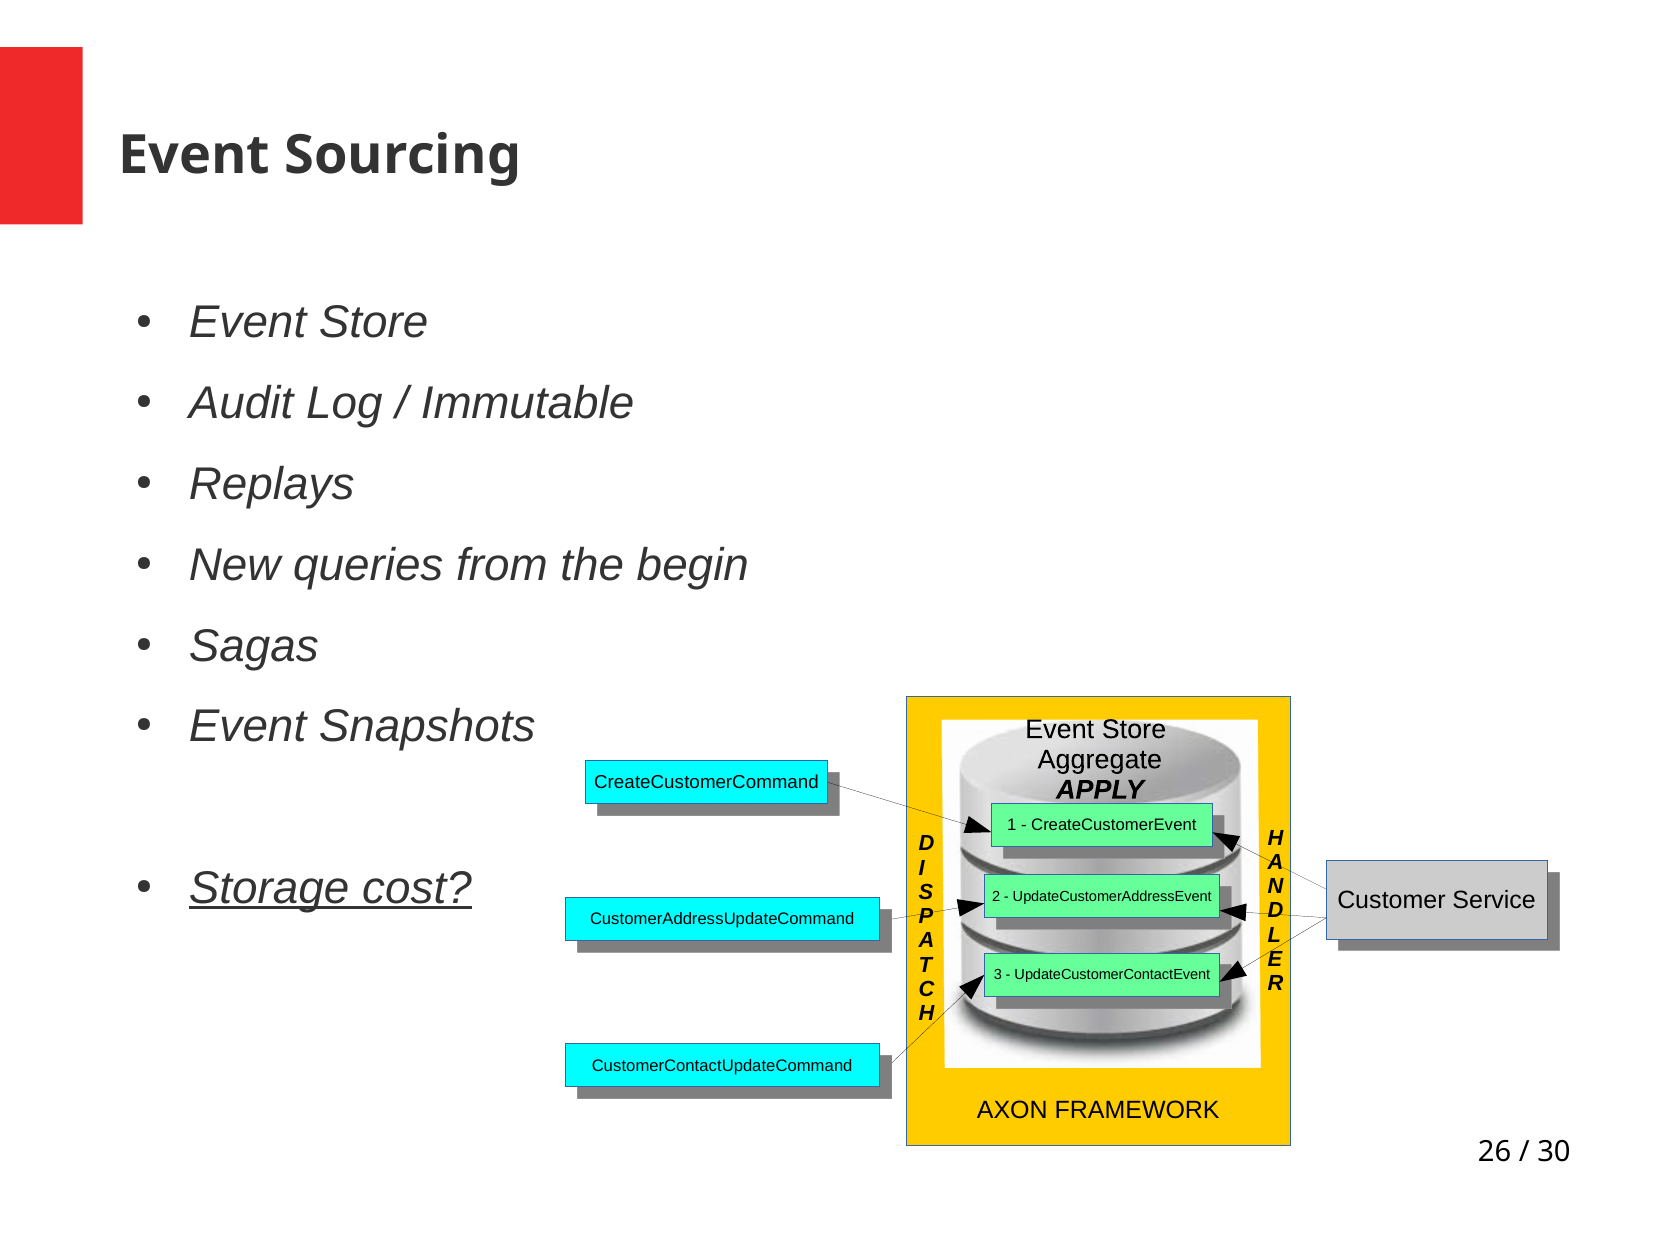

# Event Sourcing
Event Store
Audit Log / Immutable
Replays
New queries from the begin
Sagas
Event Snapshots
Storage cost?
AXON FRAMEWORK
Event Store
Aggregate
APPLY
CreateCustomerCommand
1 - CreateCustomerEvent
HANDLER
DISPATCH
Customer Service
2 - UpdateCustomerAddressEvent
CustomerAddressUpdateCommand
3 - UpdateCustomerContactEvent
CustomerContactUpdateCommand
26